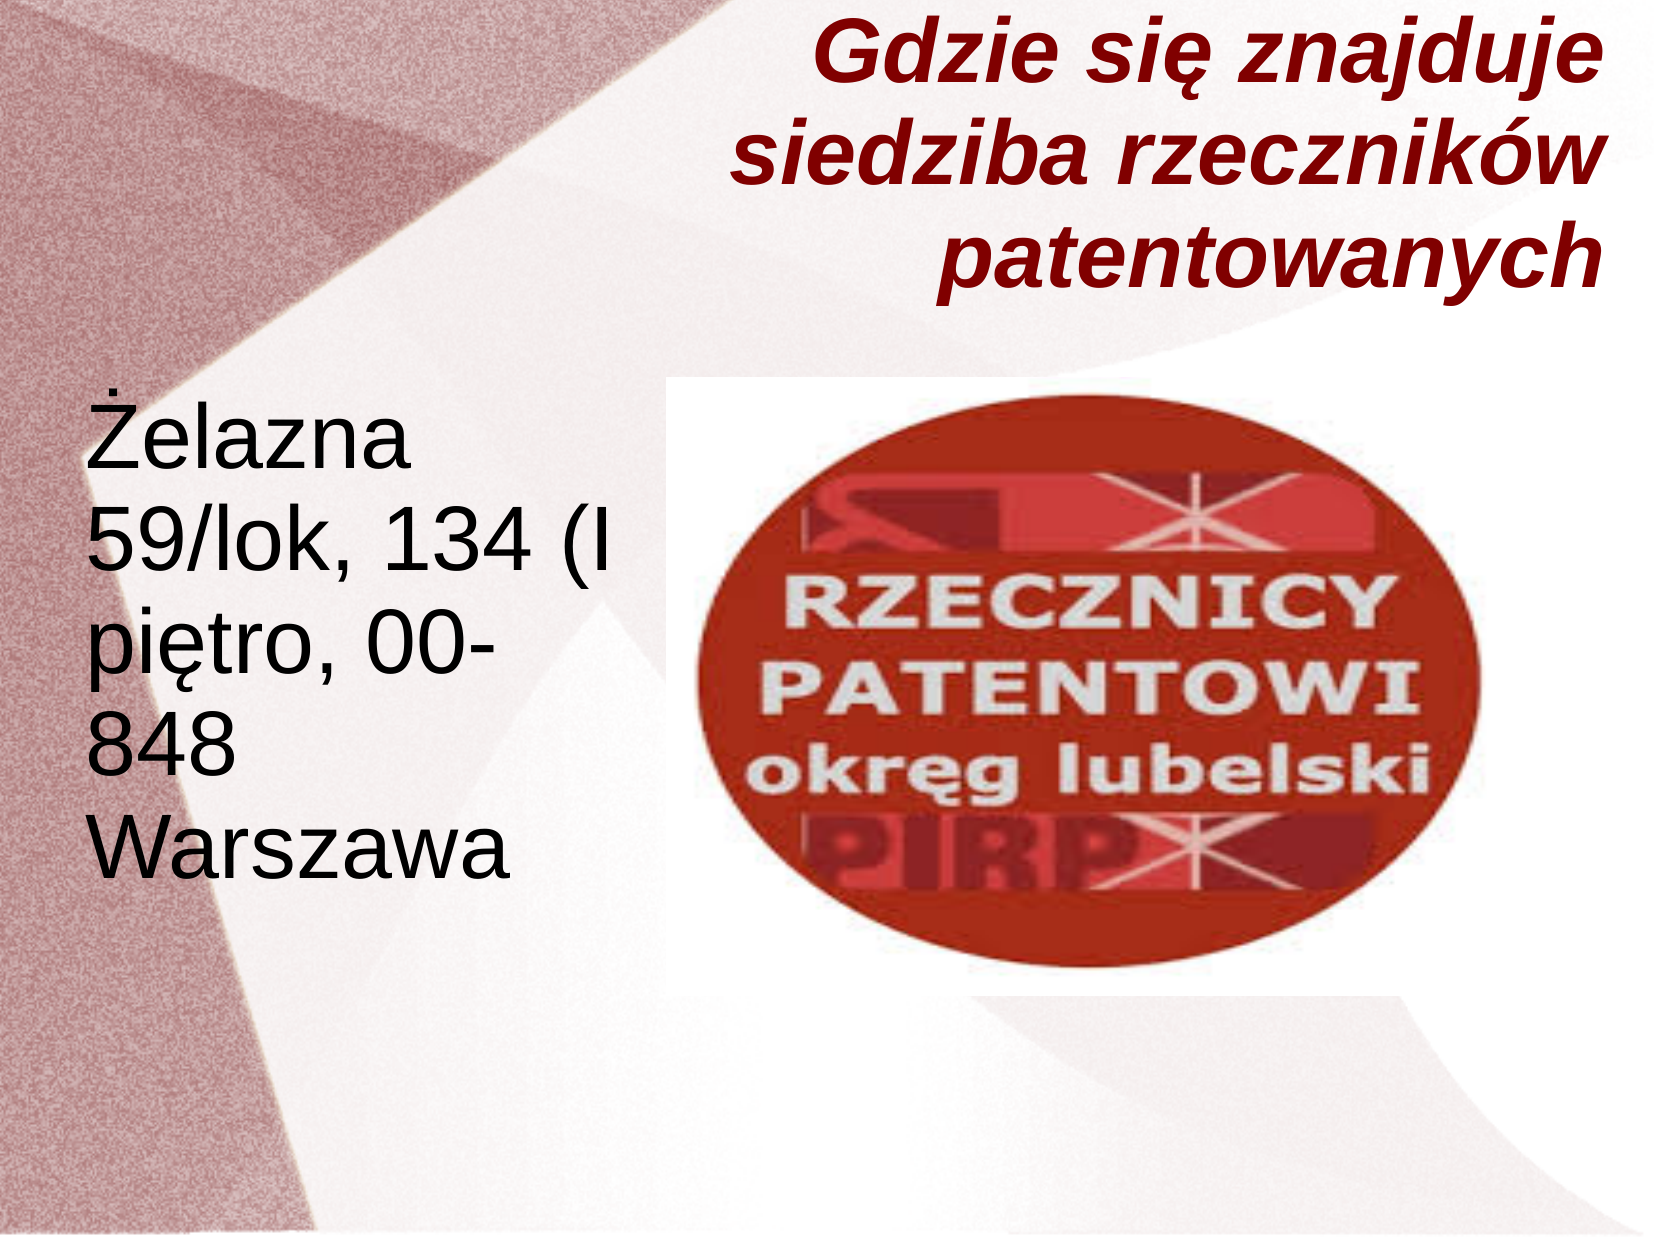

# Gdzie się znajduje siedziba rzeczników patentowanych
Żelazna 59/lok, 134 (I piętro, 00-848 Warszawa